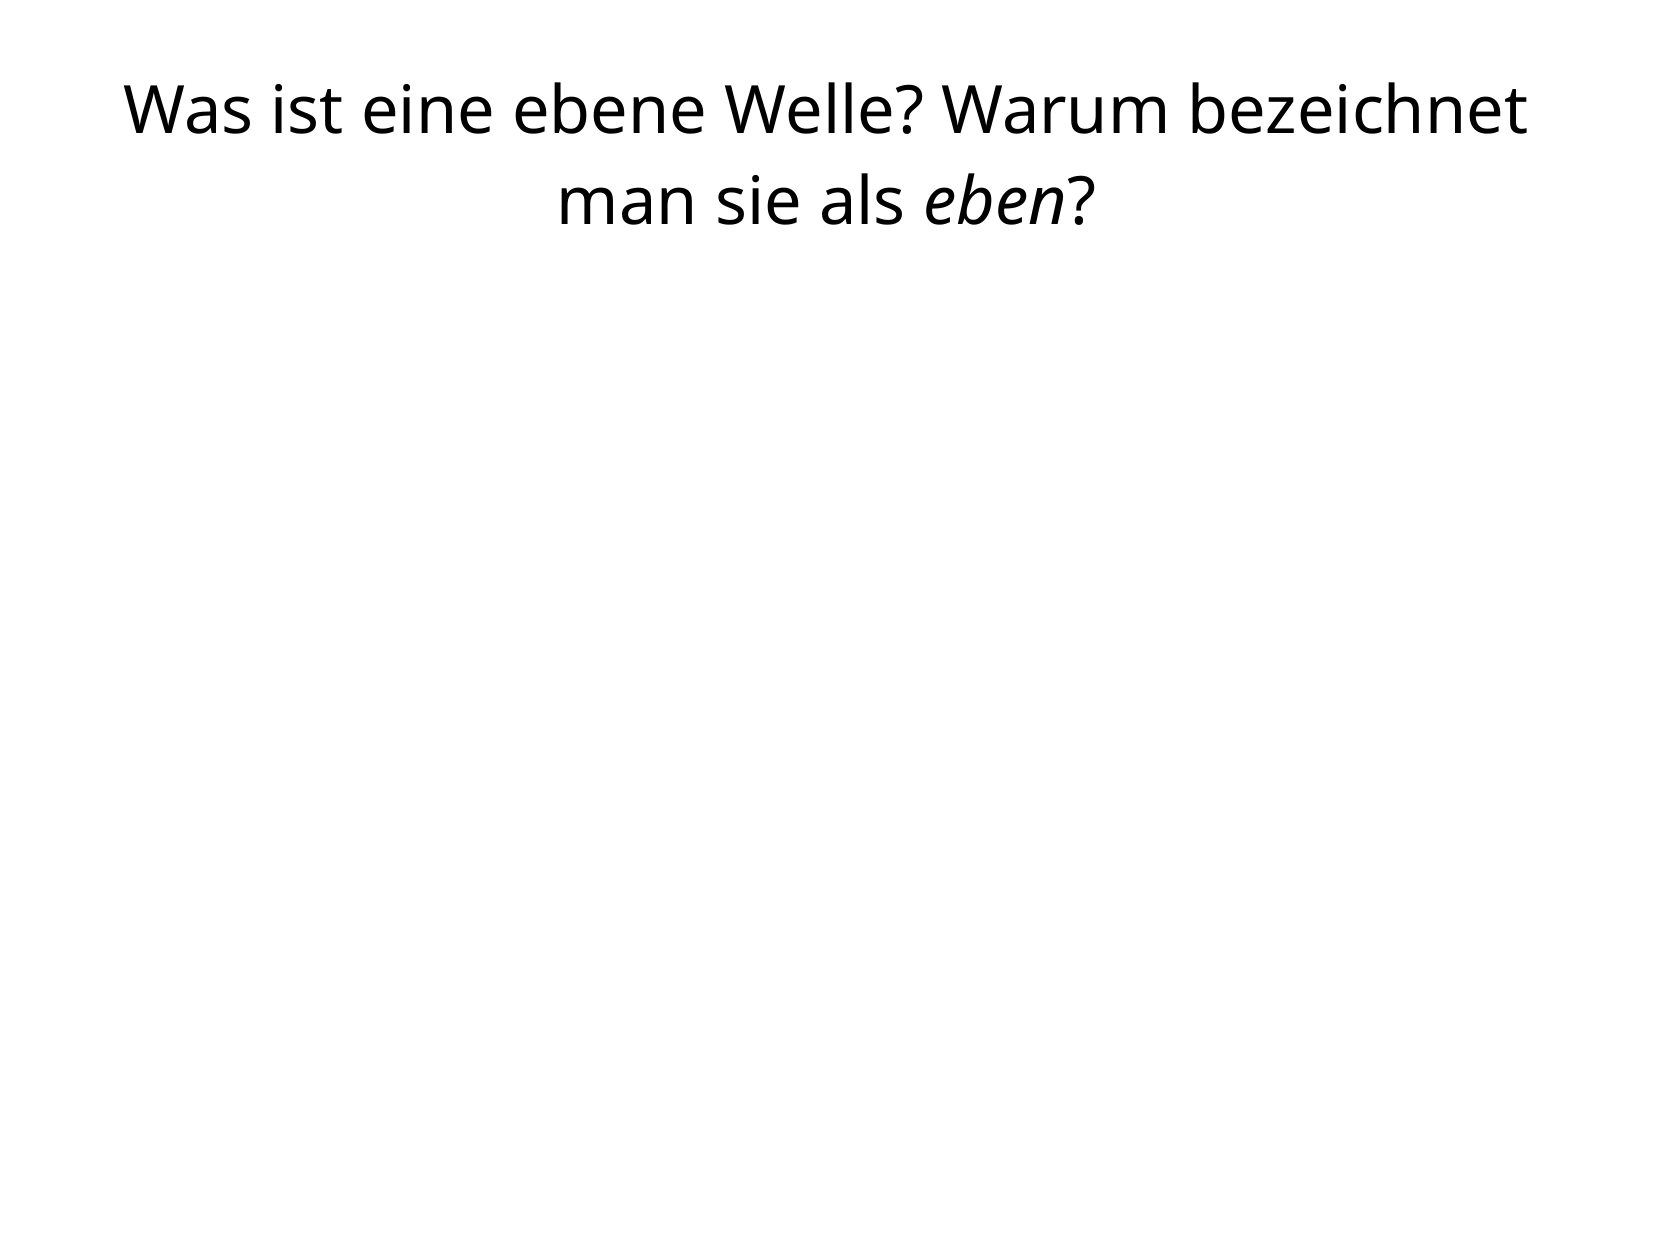

# Was ist eine ebene Welle? Warum bezeichnet man sie als eben?